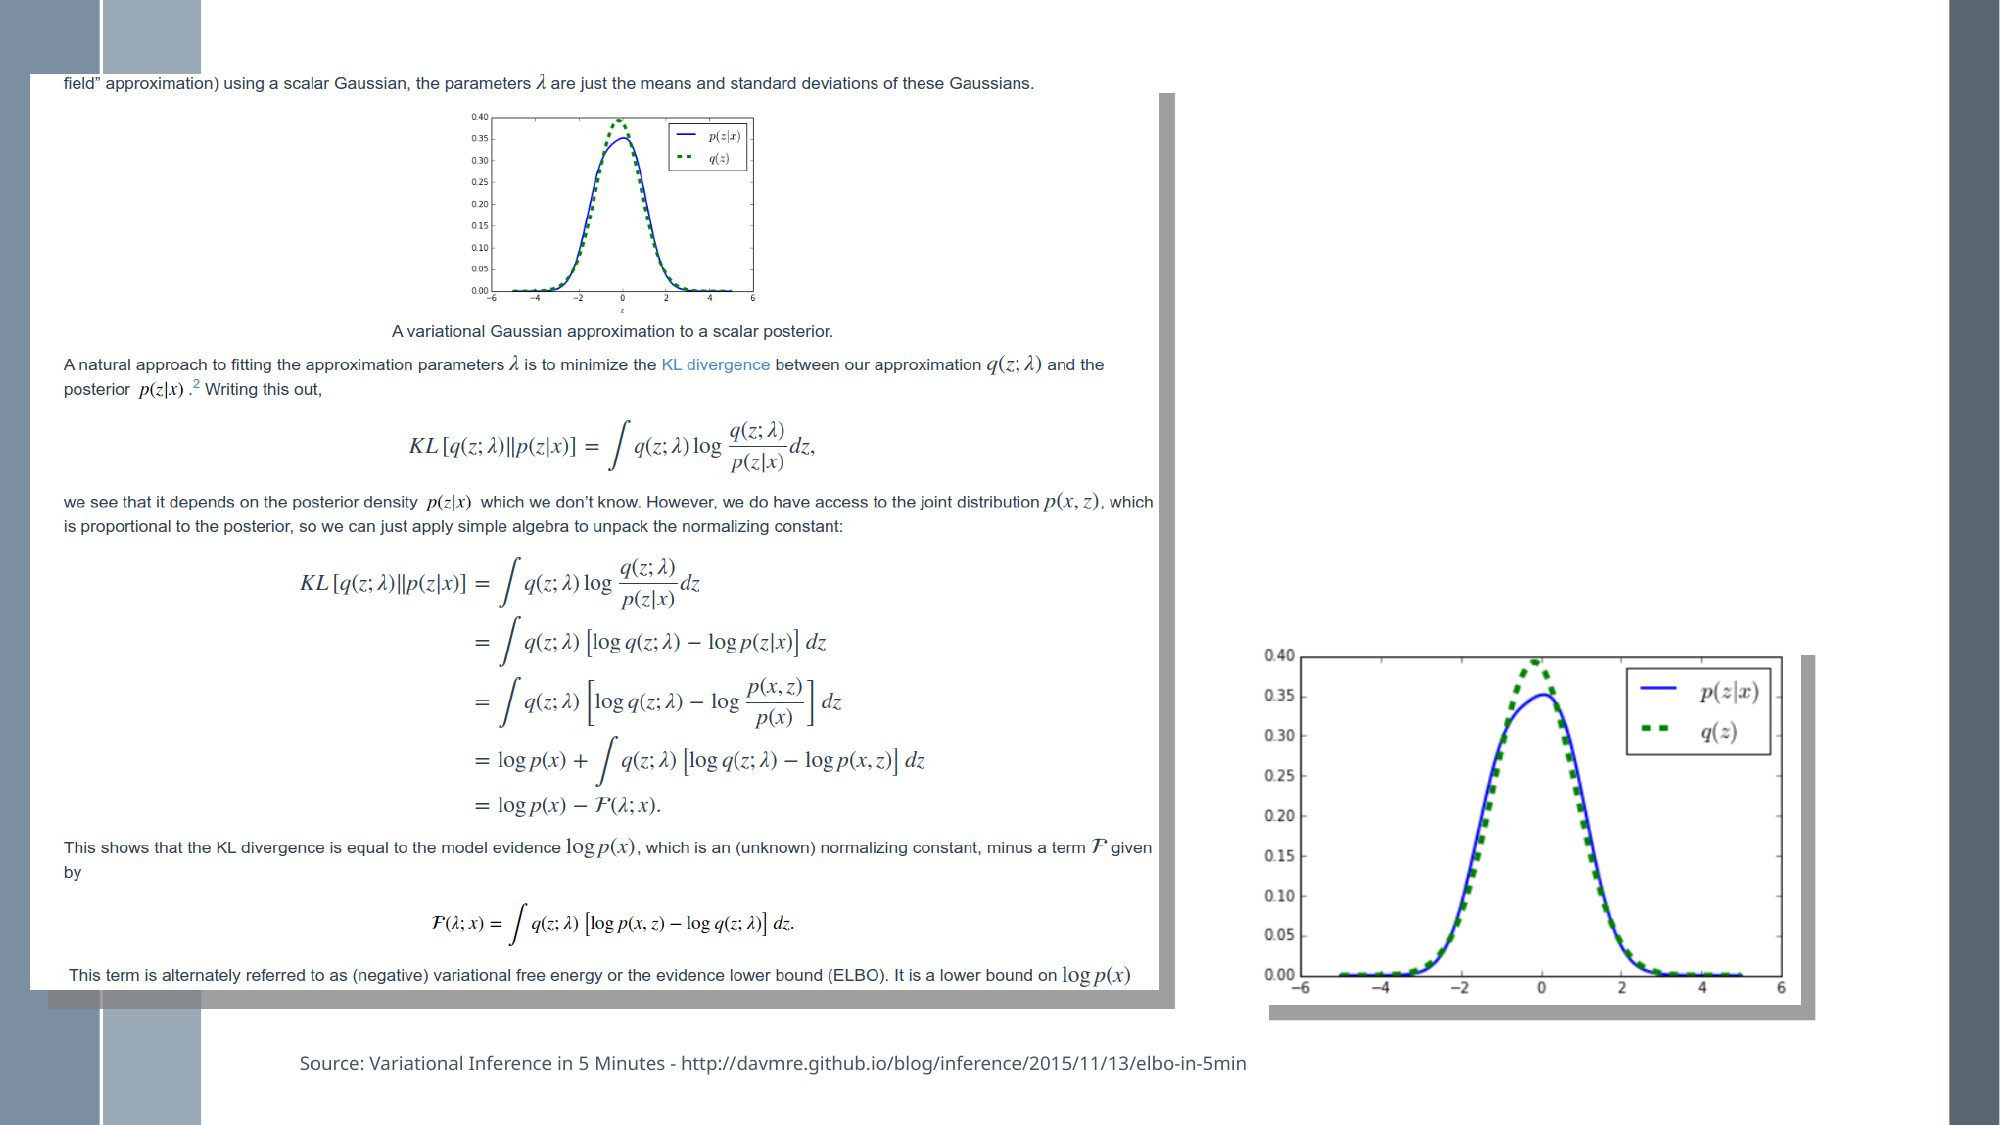

Variational Inference
Va
Source: Variational Inference in 5 Minutes - http://davmre.github.io/blog/inference/2015/11/13/elbo-in-5min